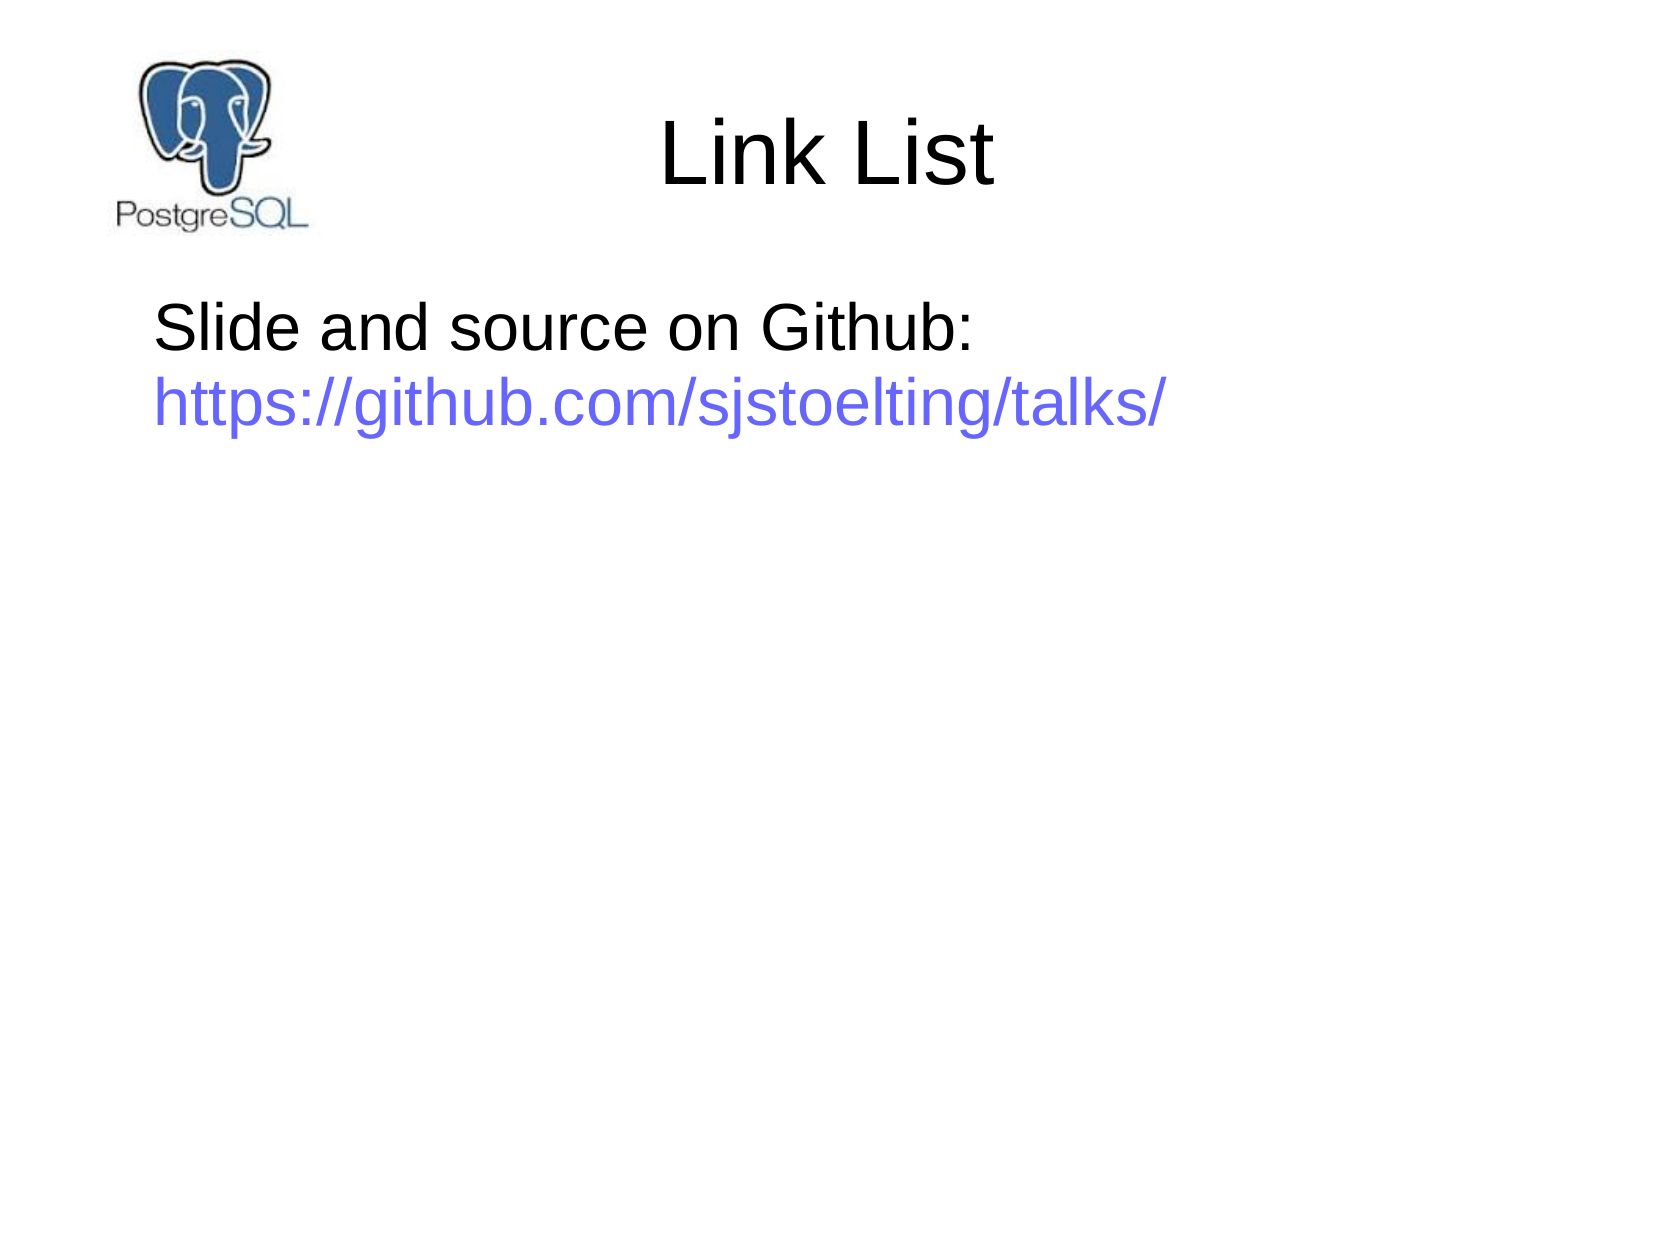

# Link List
Slide and source on Github:
https://github.com/sjstoelting/talks/